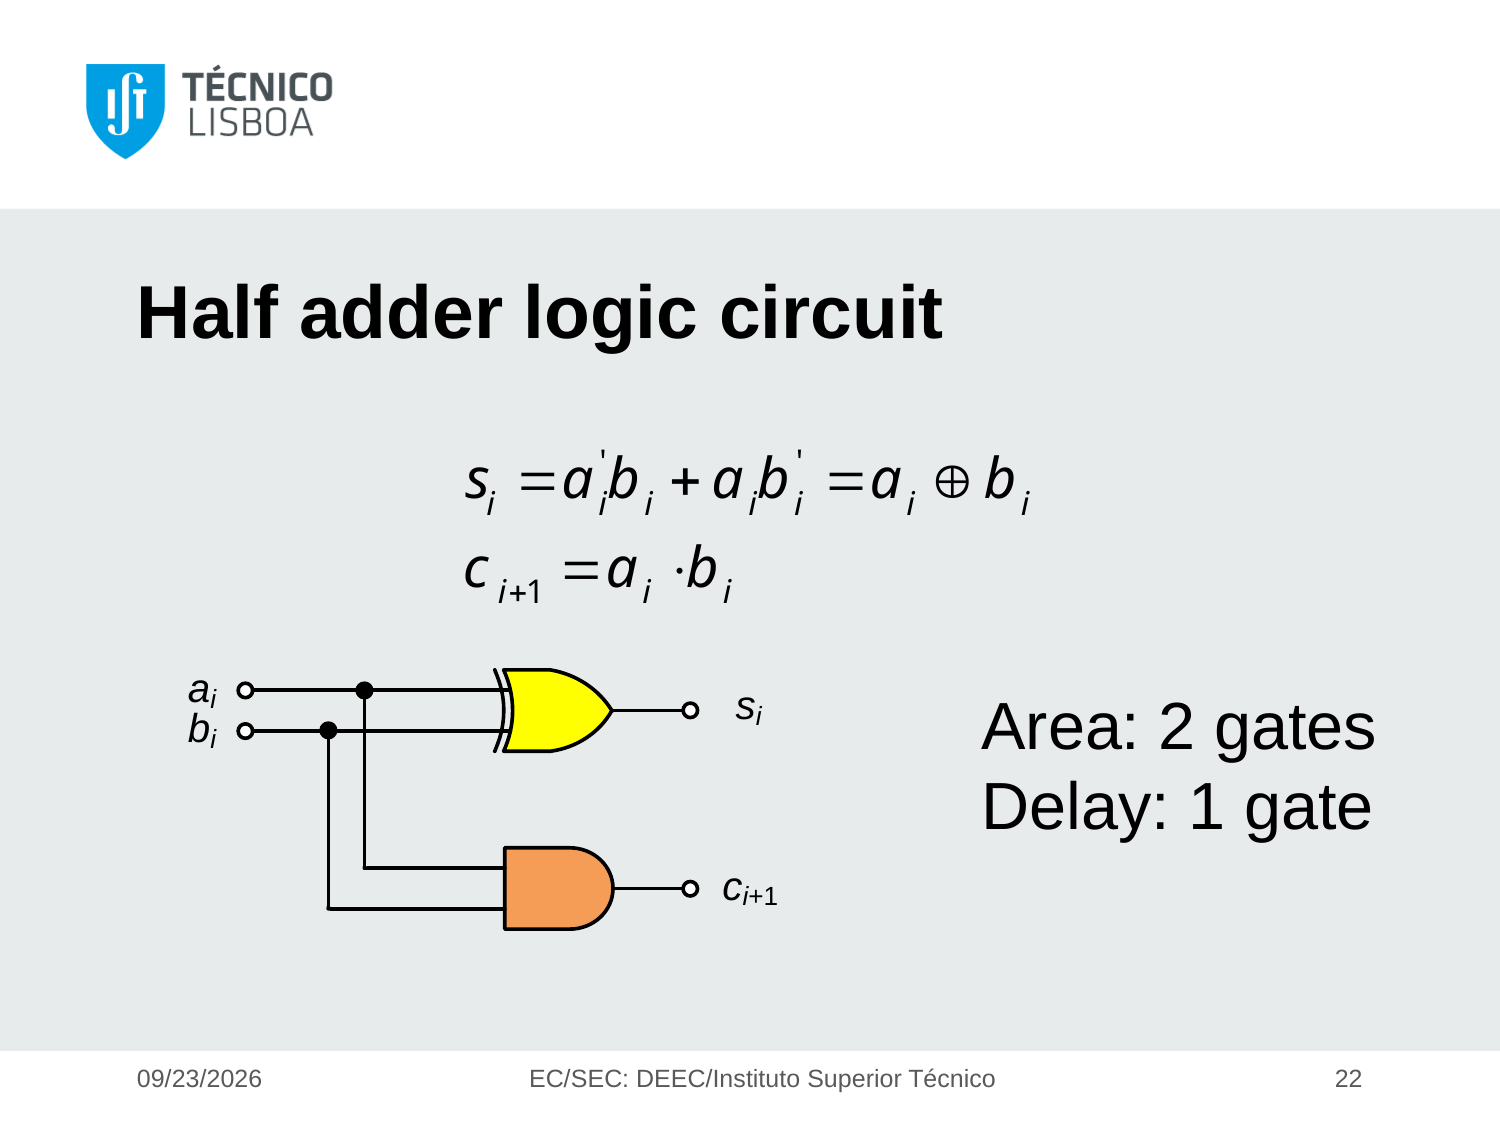

# Half adder logic circuit
Area: 2 gates
Delay: 1 gate
EC/SEC: DEEC/Instituto Superior Técnico